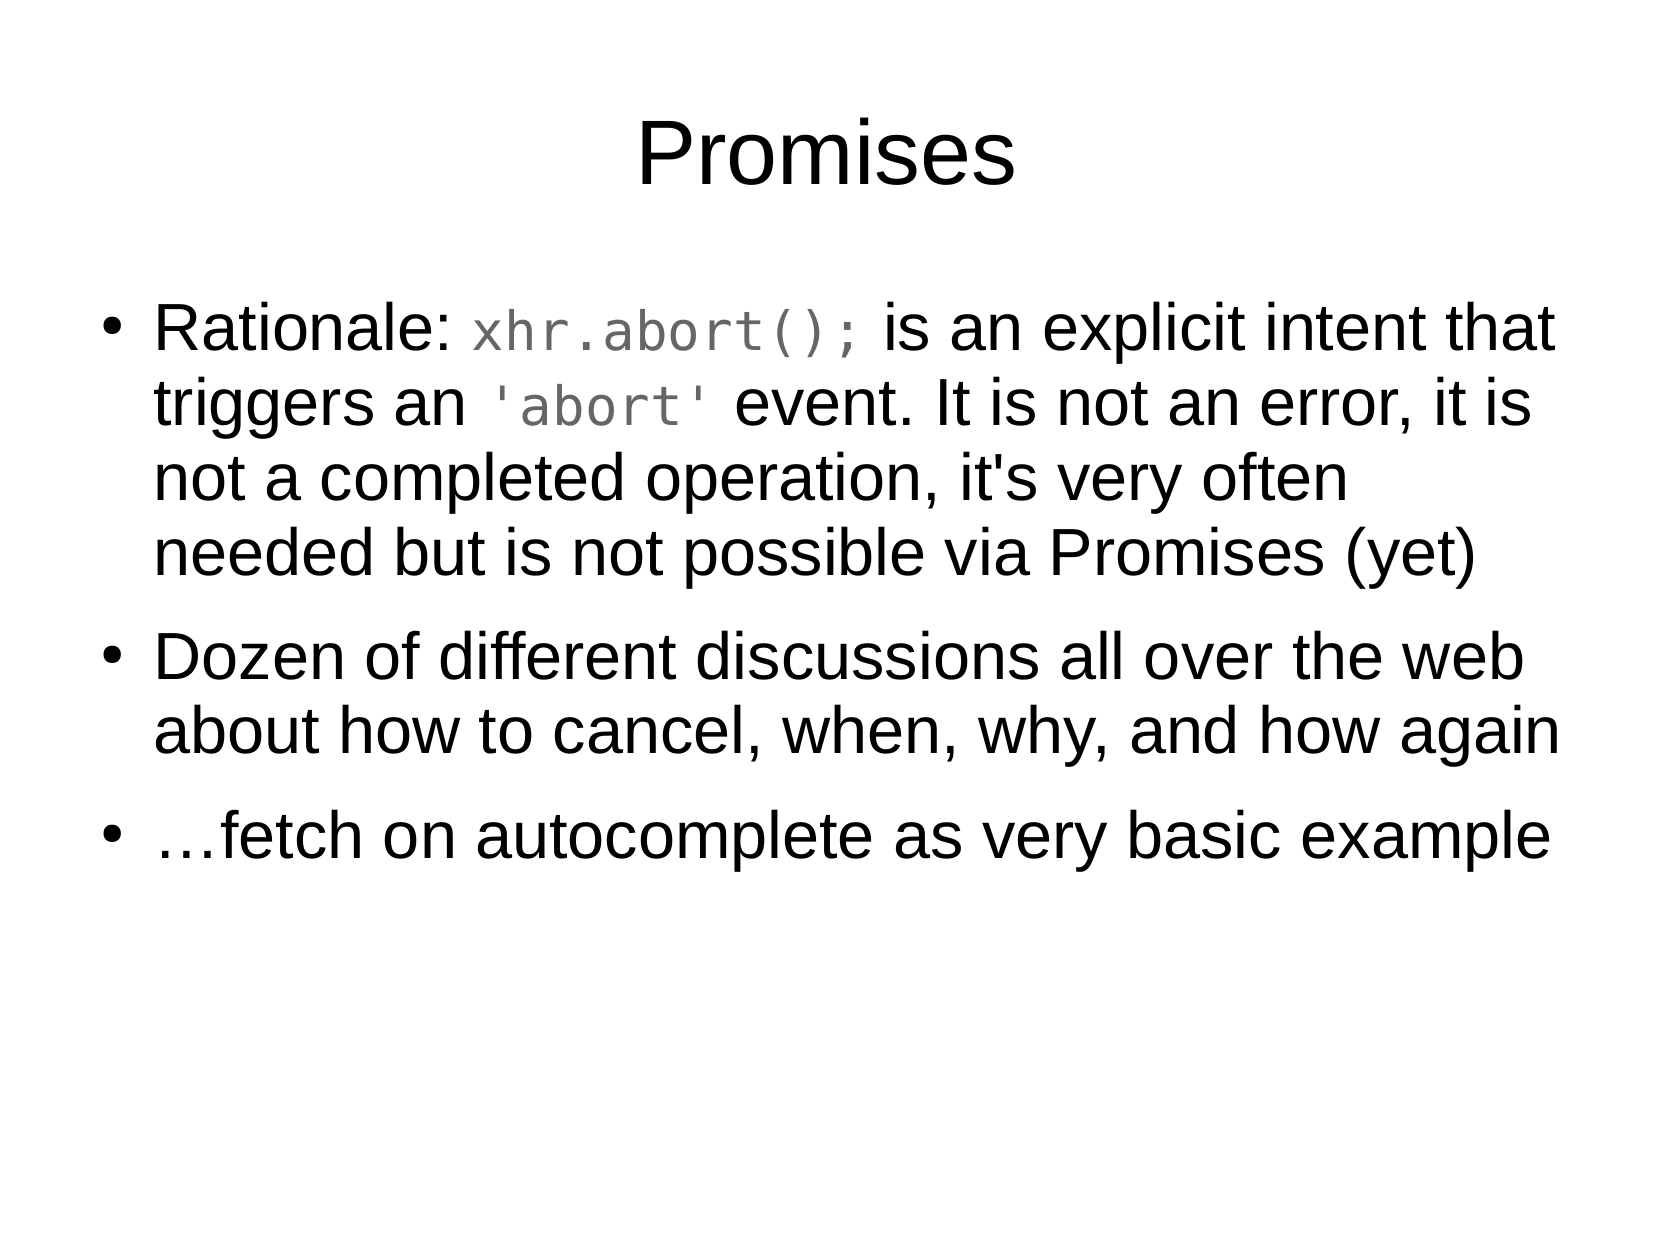

# Promises
Rationale: xhr.abort(); is an explicit intent that triggers an 'abort' event. It is not an error, it is not a completed operation, it's very often needed but is not possible via Promises (yet)
Dozen of different discussions all over the web about how to cancel, when, why, and how again
…fetch on autocomplete as very basic example